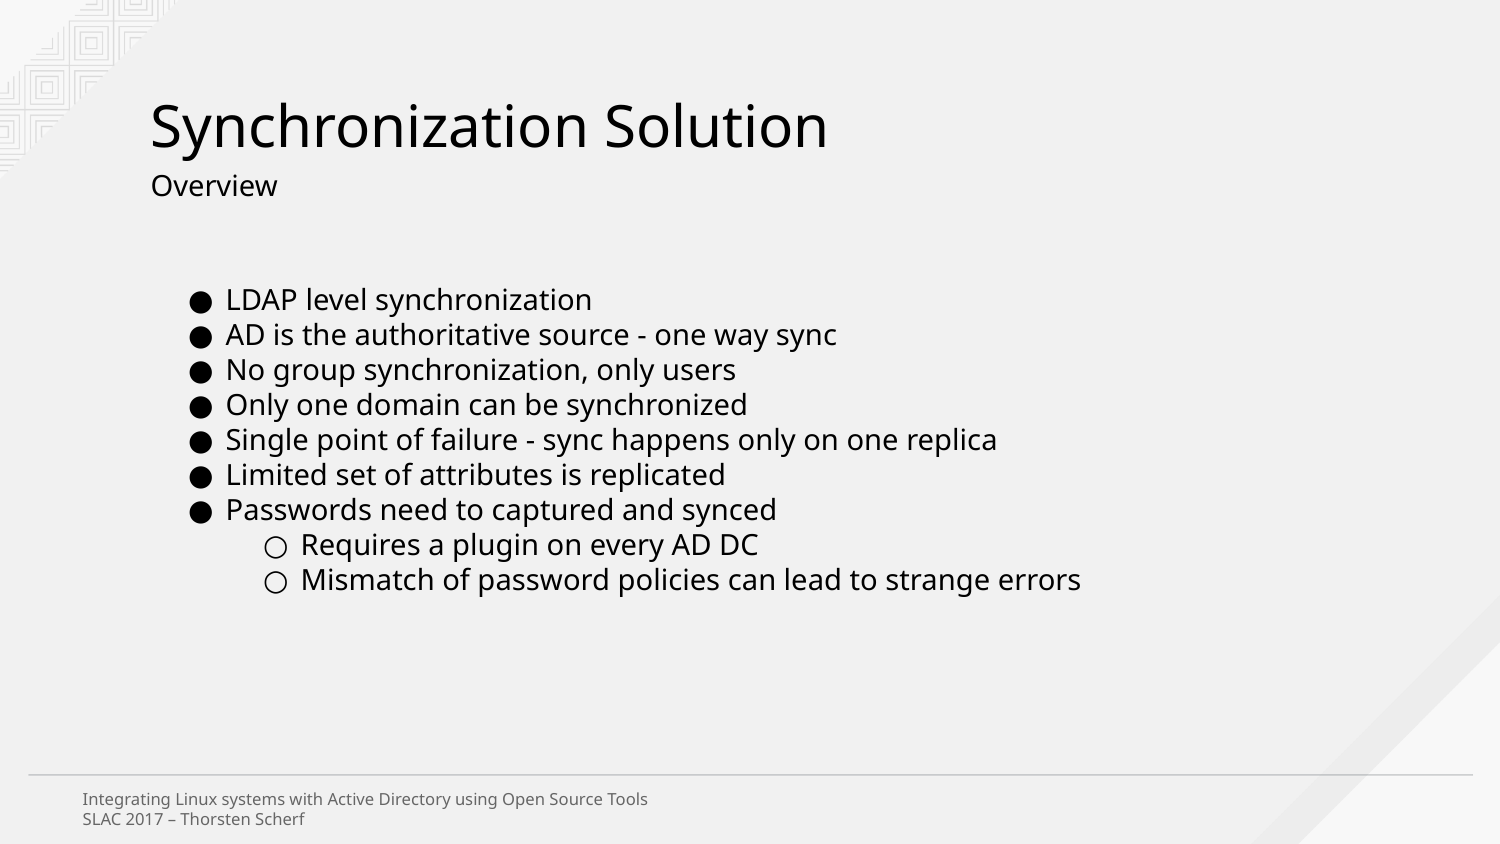

Synchronization Solution
Overview
# LDAP level synchronization
AD is the authoritative source - one way sync
No group synchronization, only users
Only one domain can be synchronized
Single point of failure - sync happens only on one replica
Limited set of attributes is replicated
Passwords need to captured and synced
Requires a plugin on every AD DC
Mismatch of password policies can lead to strange errors